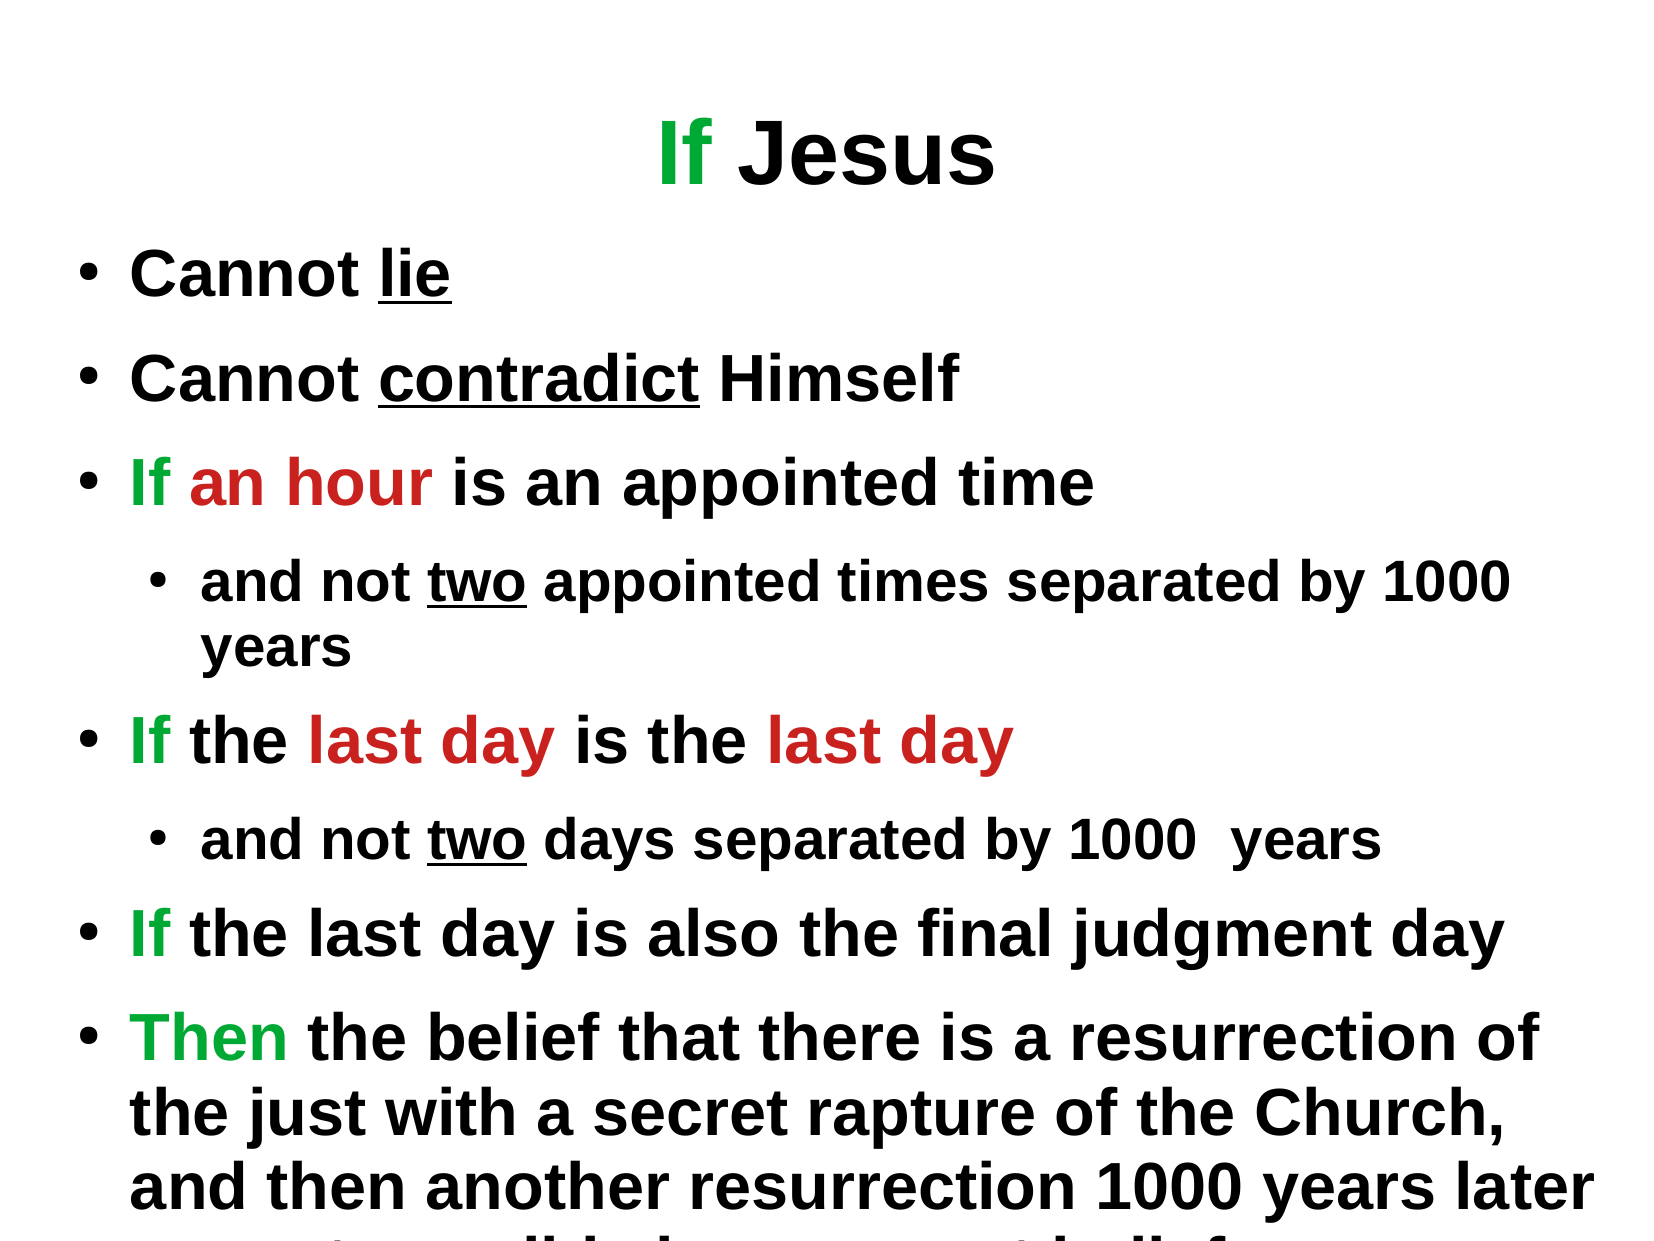

# If Jesus
Cannot lie
Cannot contradict Himself
If an hour is an appointed time
and not two appointed times separated by 1000 years
If the last day is the last day
and not two days separated by 1000 years
If the last day is also the final judgment day
Then the belief that there is a resurrection of the just with a secret rapture of the Church, and then another resurrection 1000 years later cannot possibly be a correct belief